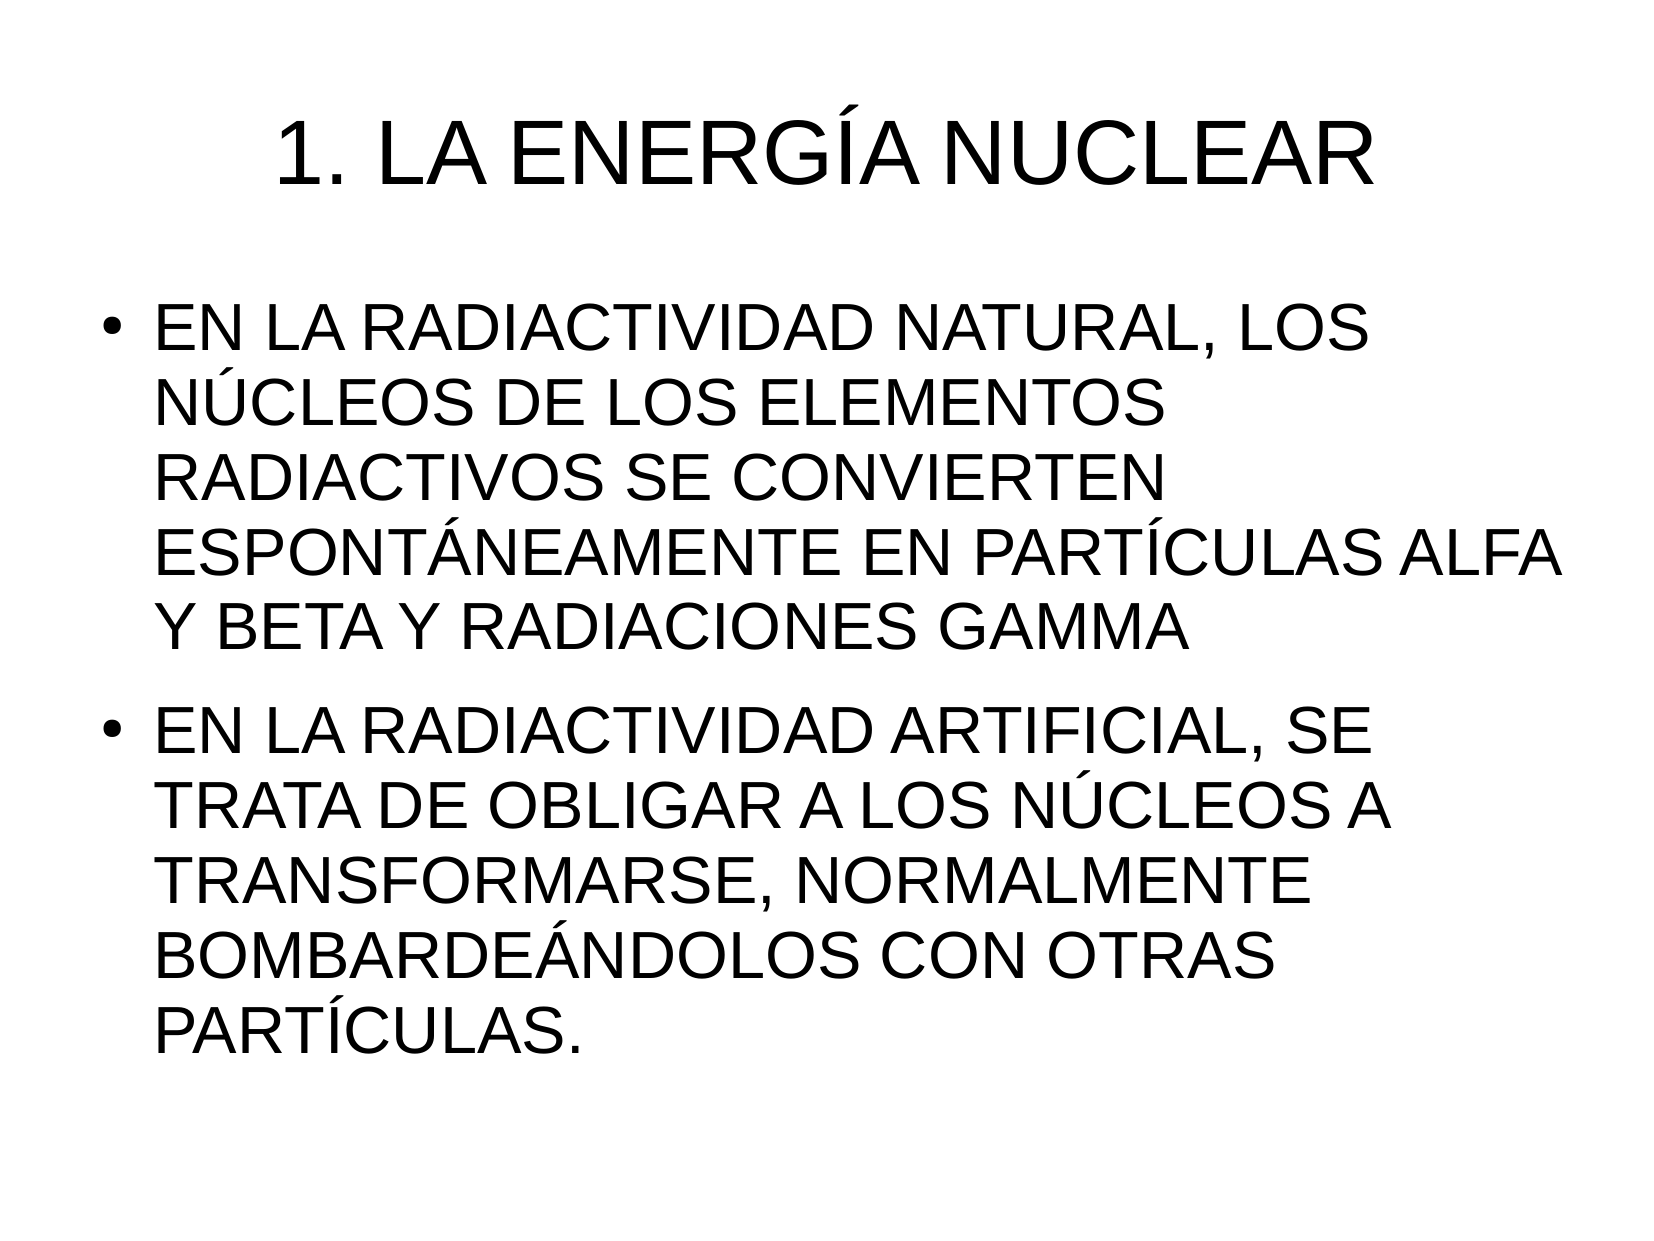

# 1. LA ENERGÍA NUCLEAR
EN LA RADIACTIVIDAD NATURAL, LOS NÚCLEOS DE LOS ELEMENTOS RADIACTIVOS SE CONVIERTEN ESPONTÁNEAMENTE EN PARTÍCULAS ALFA Y BETA Y RADIACIONES GAMMA
EN LA RADIACTIVIDAD ARTIFICIAL, SE TRATA DE OBLIGAR A LOS NÚCLEOS A TRANSFORMARSE, NORMALMENTE BOMBARDEÁNDOLOS CON OTRAS PARTÍCULAS.